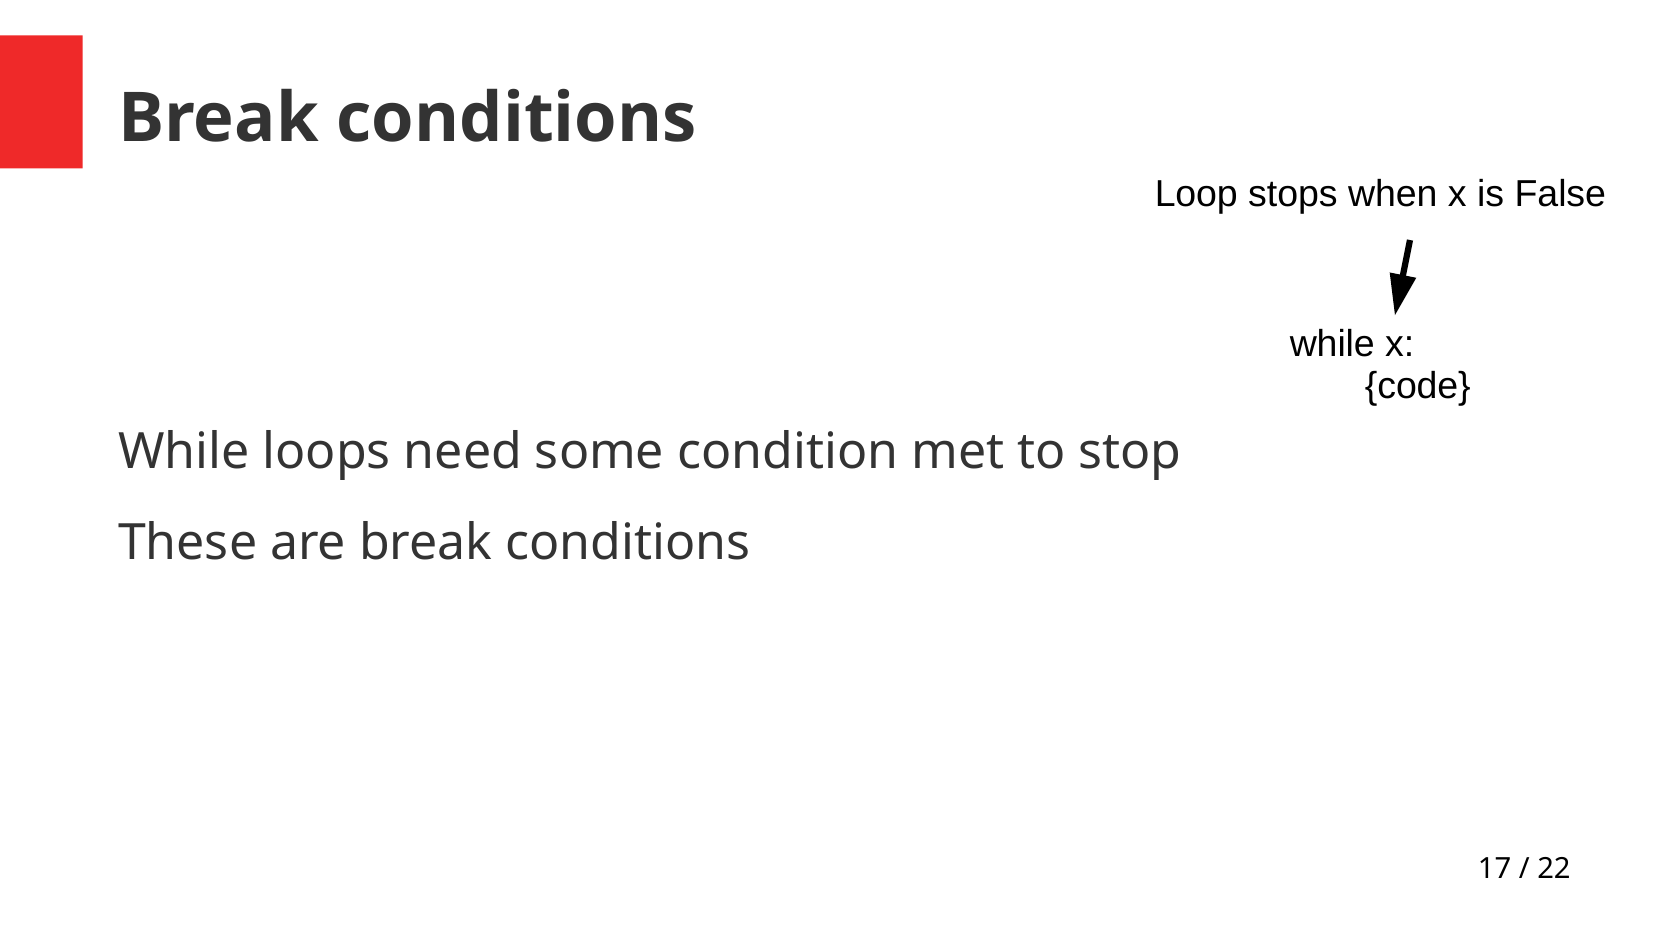

# Break conditions
Loop stops when x is False
While loops need some condition met to stop
These are break conditions
while x:
	{code}
17